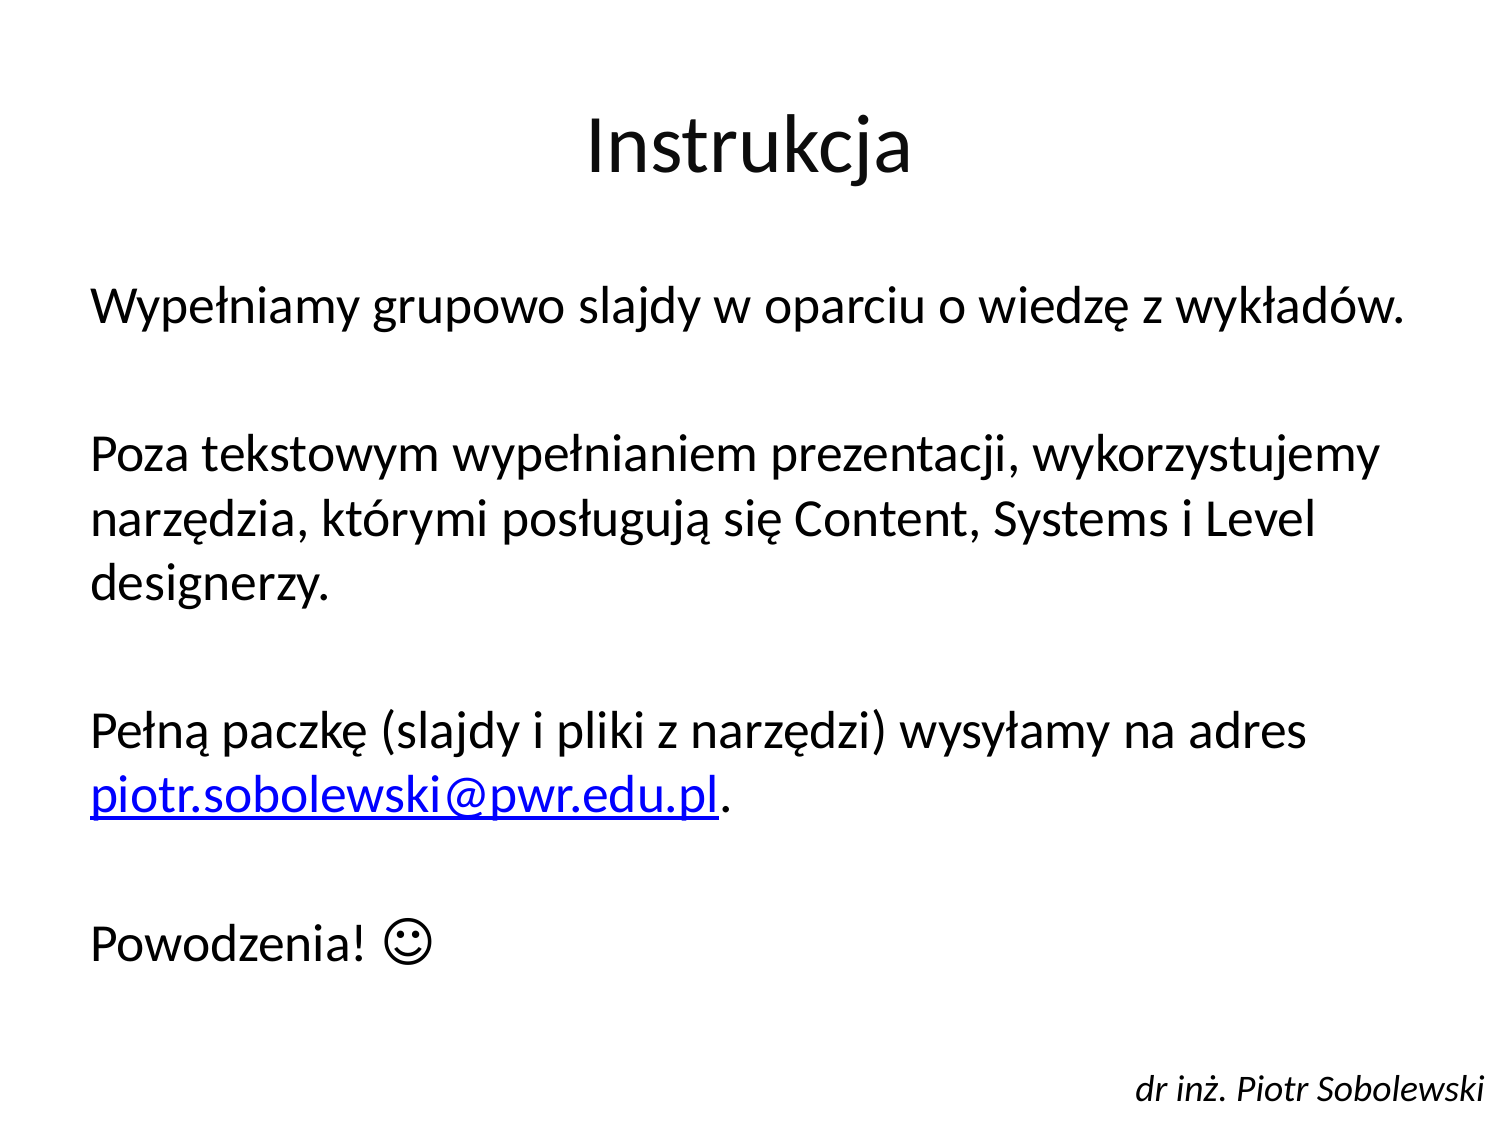

# Instrukcja
Wypełniamy grupowo slajdy w oparciu o wiedzę z wykładów.
Poza tekstowym wypełnianiem prezentacji, wykorzystujemy narzędzia, którymi posługują się Content, Systems i Level designerzy.
Pełną paczkę (slajdy i pliki z narzędzi) wysyłamy na adres piotr.sobolewski@pwr.edu.pl.
Powodzenia! ☺
dr inż. Piotr Sobolewski